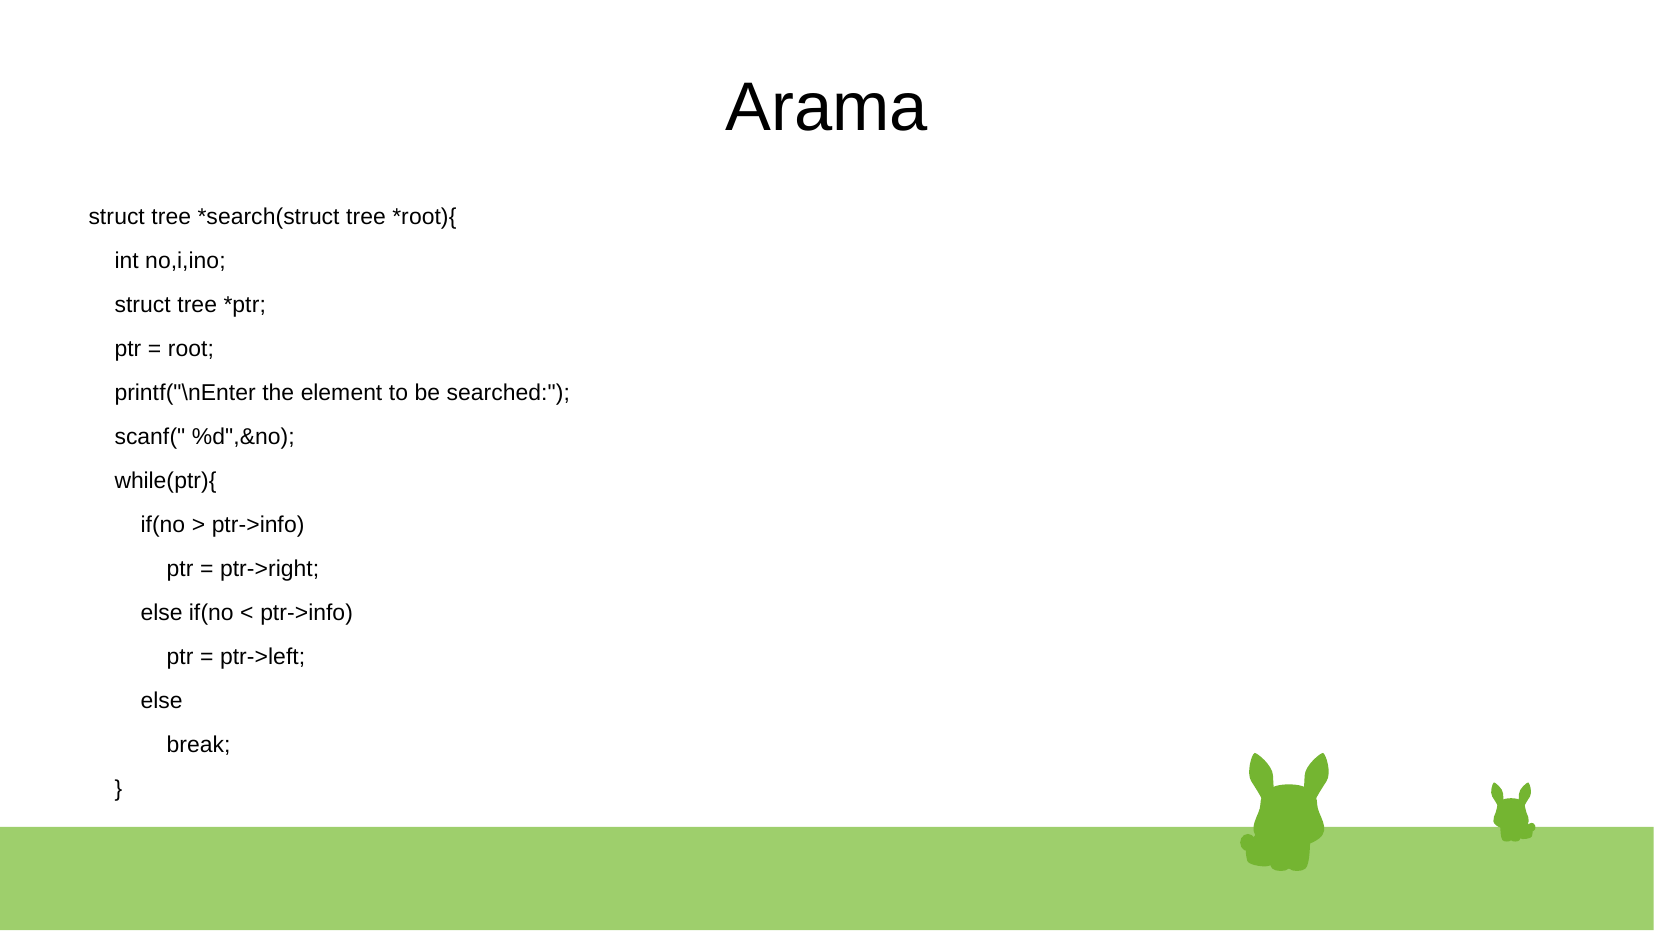

# Arama
struct tree *search(struct tree *root){
 int no,i,ino;
 struct tree *ptr;
 ptr = root;
 printf("\nEnter the element to be searched:");
 scanf(" %d",&no);
 while(ptr){
 if(no > ptr->info)
 ptr = ptr->right;
 else if(no < ptr->info)
 ptr = ptr->left;
 else
 break;
 }